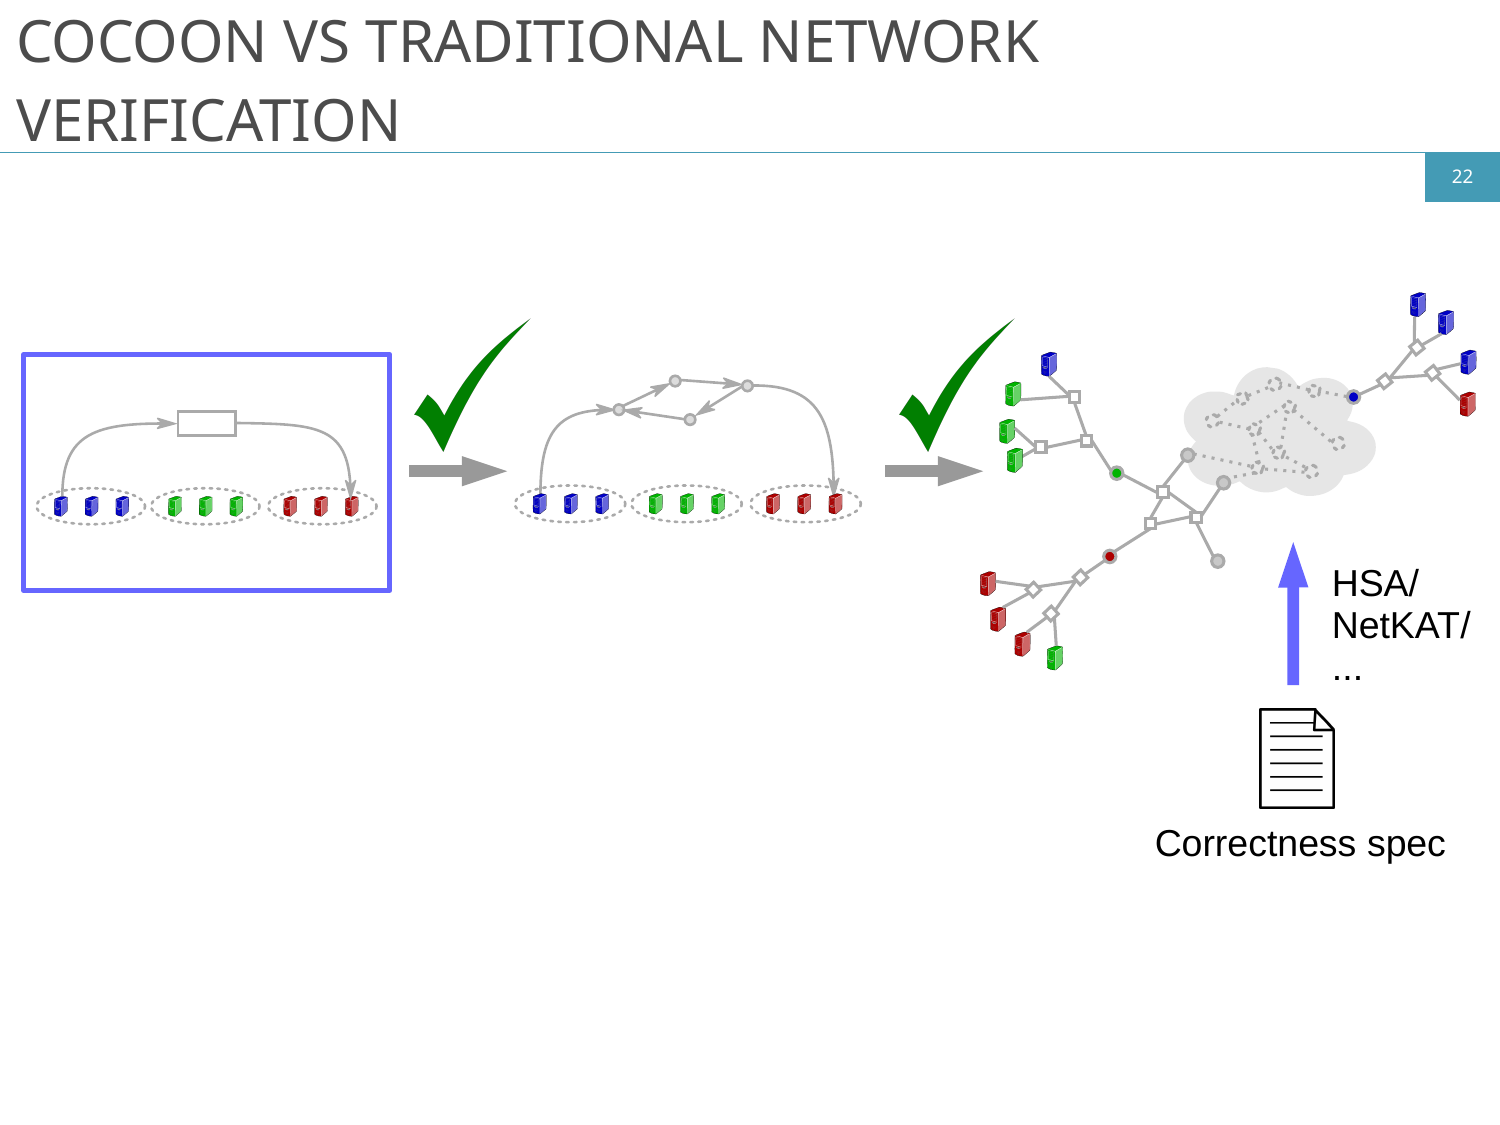

# COCOON VS TRADITIONAL NETWORK VERIFICATION
HSA/
NetKAT/
...
Correctness spec